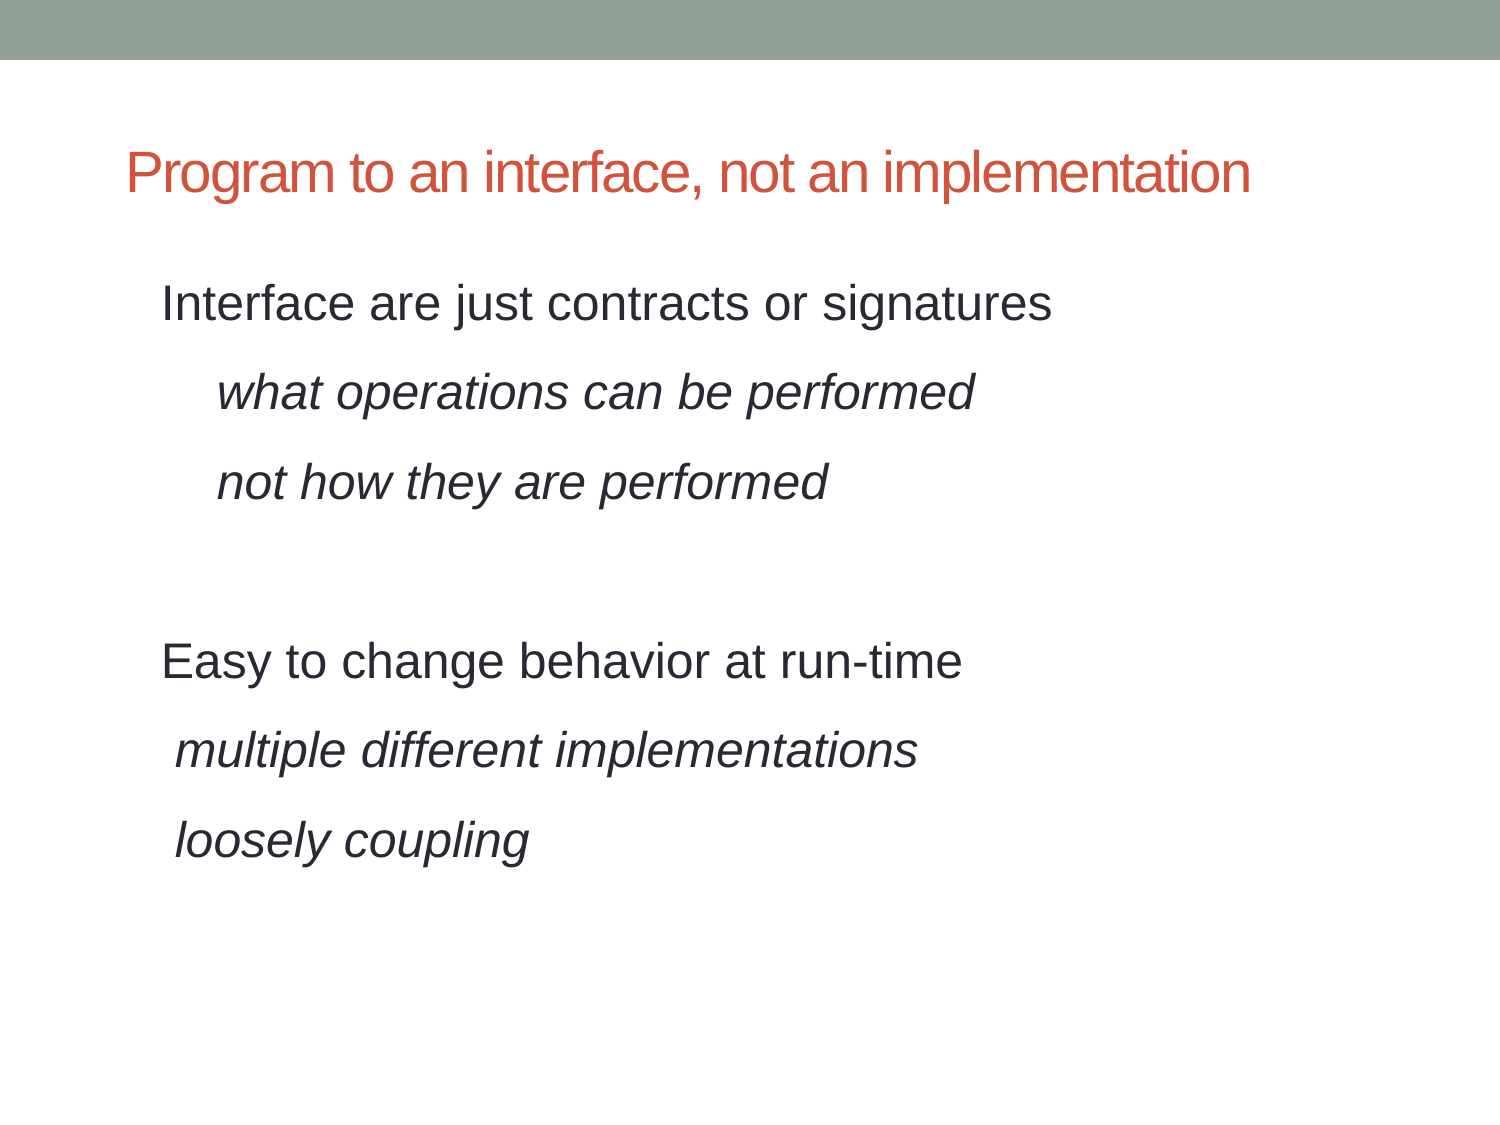

# Program to an interface, not an implementation
Interface are just contracts or signatures
 what operations can be performed
 not how they are performed
Easy to change behavior at run-time
 multiple different implementations
 loosely coupling